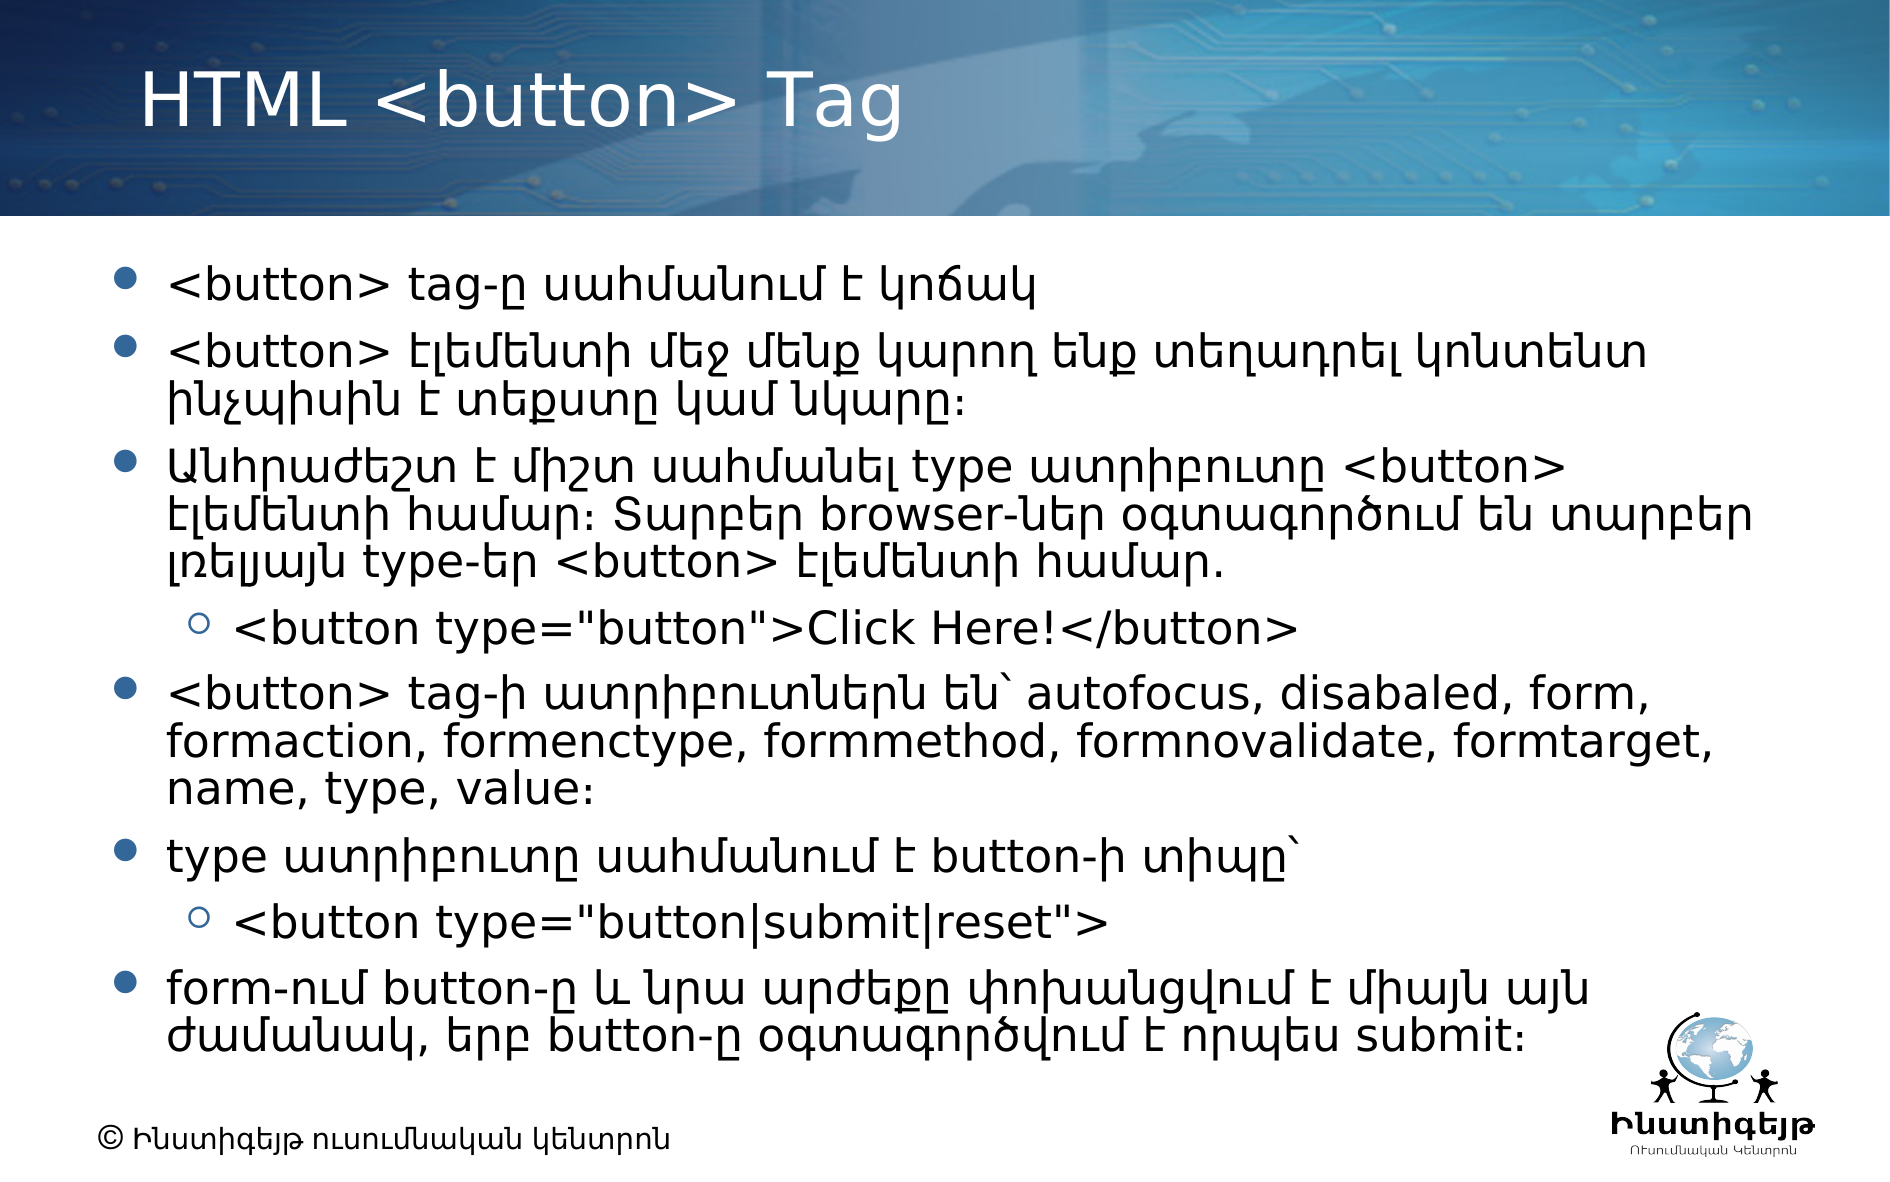

HTML <button> Tag
# <button> tag-ը սահմանում է կոճակ
<button> էլեմենտի մեջ մենք կարող ենք տեղադրել կոնտենտ ինչպիսին է տեքստը կամ նկարը։
Անհրաժեշտ է միշտ սահմանել type ատրիբուտը <button> էլեմենտի համար։ Տարբեր browser-ներ օգտագործում են տարբեր լռելյայն type-եր <button> էլեմենտի համար․
<button type="button">Click Here!</button>
<button> tag-ի ատրիբուտներն են՝ autofocus, disabaled, form, formaction, formenctype, formmethod, formnovalidate, formtarget, name, type, value։
type ատրիբուտը սահմանում է button-ի տիպը՝
<button type="button|submit|reset">
form-ում button-ը և նրա արժեքը փոխանցվում է միայն այն ժամանակ, երբ button-ը օգտագործվում է որպես submit։